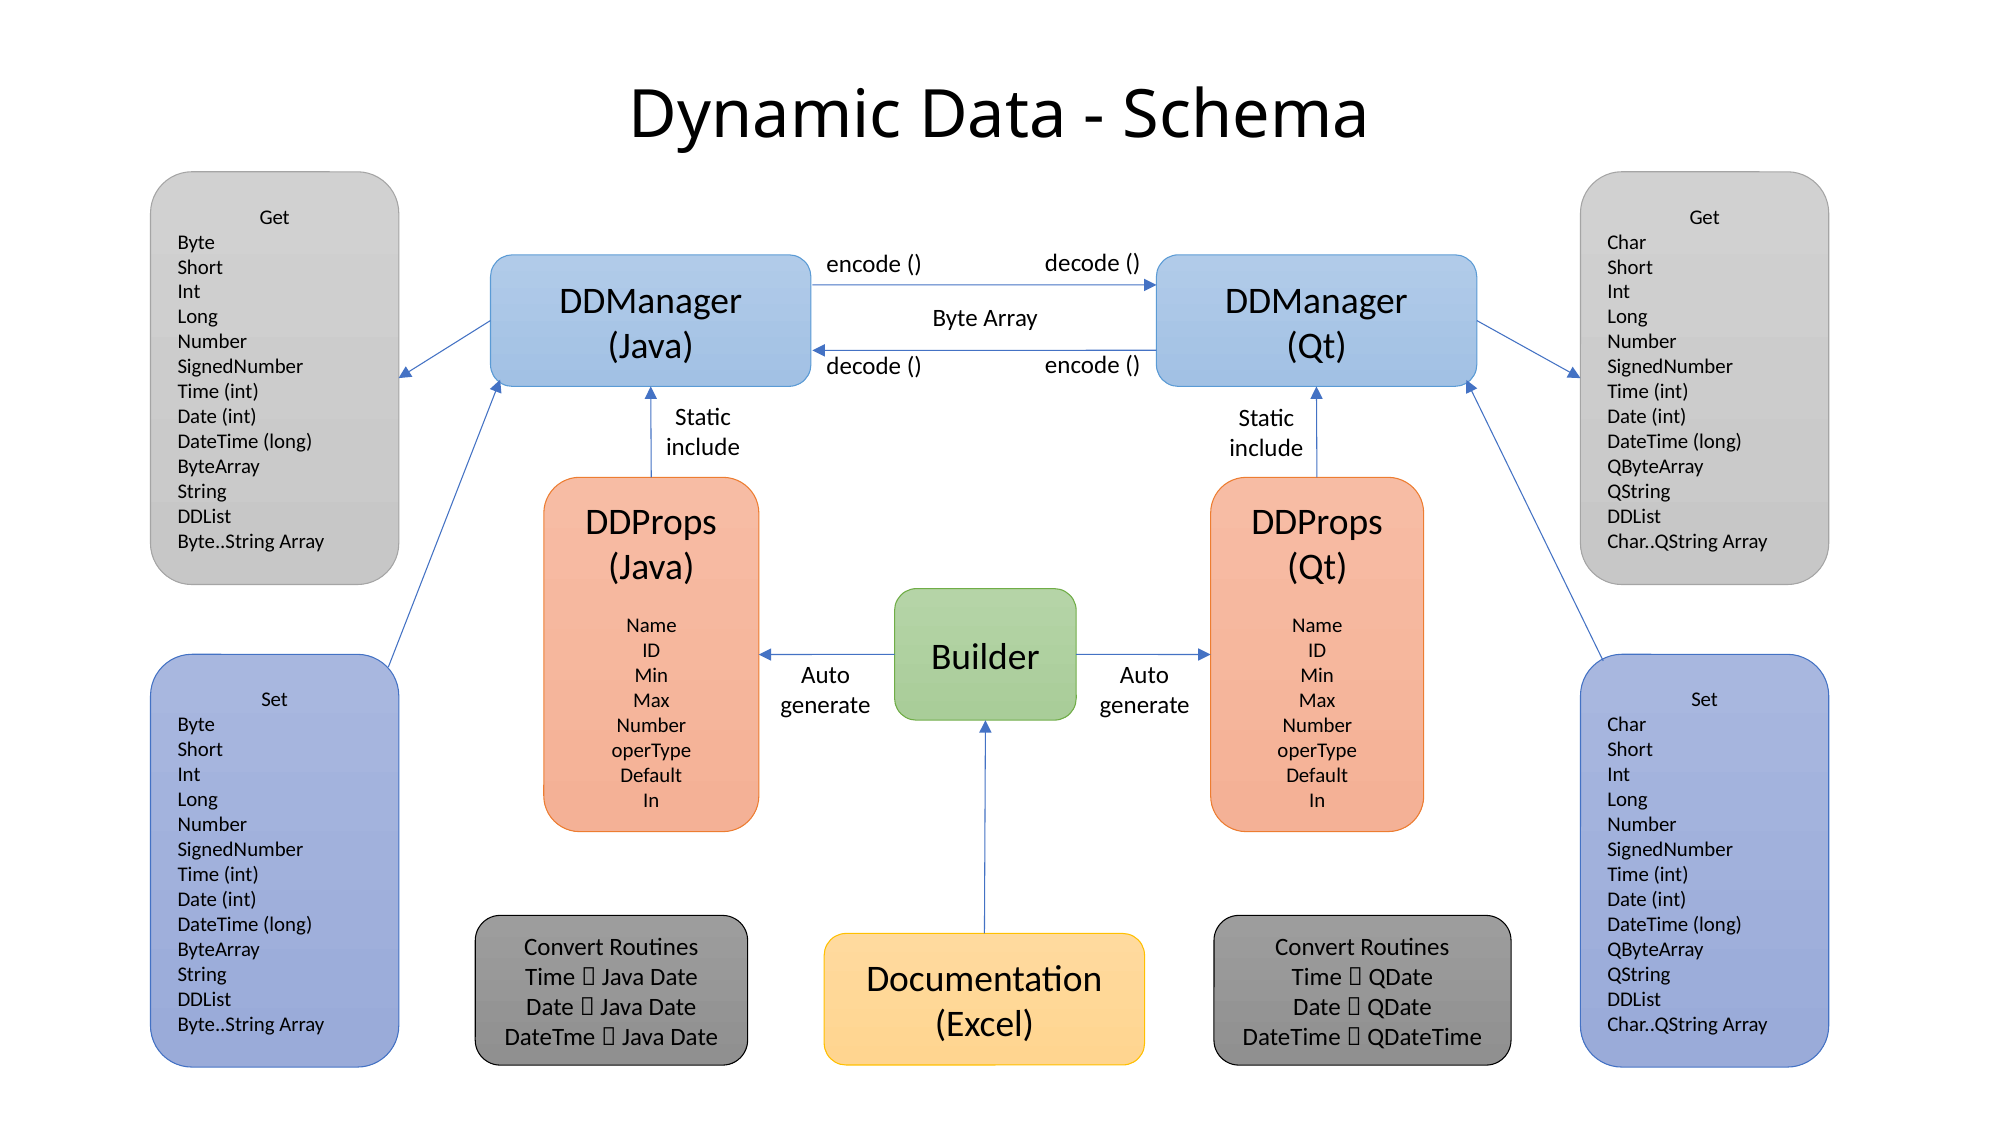

# Dynamic Data - Schema
Get
Byte
Short
Int
Long
Number
SignedNumber
Time (int)
Date (int)
DateTime (long)
ByteArray
String
DDList
Byte..String Array
Get
Char
Short
Int
Long
Number
SignedNumber
Time (int)
Date (int)
DateTime (long)
QByteArray
QString
DDList
Char..QString Array
decode ()
encode ()
DDManager
(Java)
DDManager
(Qt)
Byte Array
encode ()
decode ()
Static
include
Static
include
DDProps
(Java)
Name
ID
Min
Max
Number
operType
Default
In
DDProps
(Qt)
Name
ID
Min
Max
Number
operType
Default
In
Builder
Auto
generate
Auto
generate
Set
Byte
Short
Int
Long
Number
SignedNumber
Time (int)
Date (int)
DateTime (long)
ByteArray
String
DDList
Byte..String Array
Set
Char
Short
Int
Long
Number
SignedNumber
Time (int)
Date (int)
DateTime (long)
QByteArray
QString
DDList
Char..QString Array
Convert Routines
Time  Java Date
Date  Java Date
DateTme  Java Date
Convert Routines
Time  QDate
Date  QDate
DateTime  QDateTime
Documentation
(Excel)